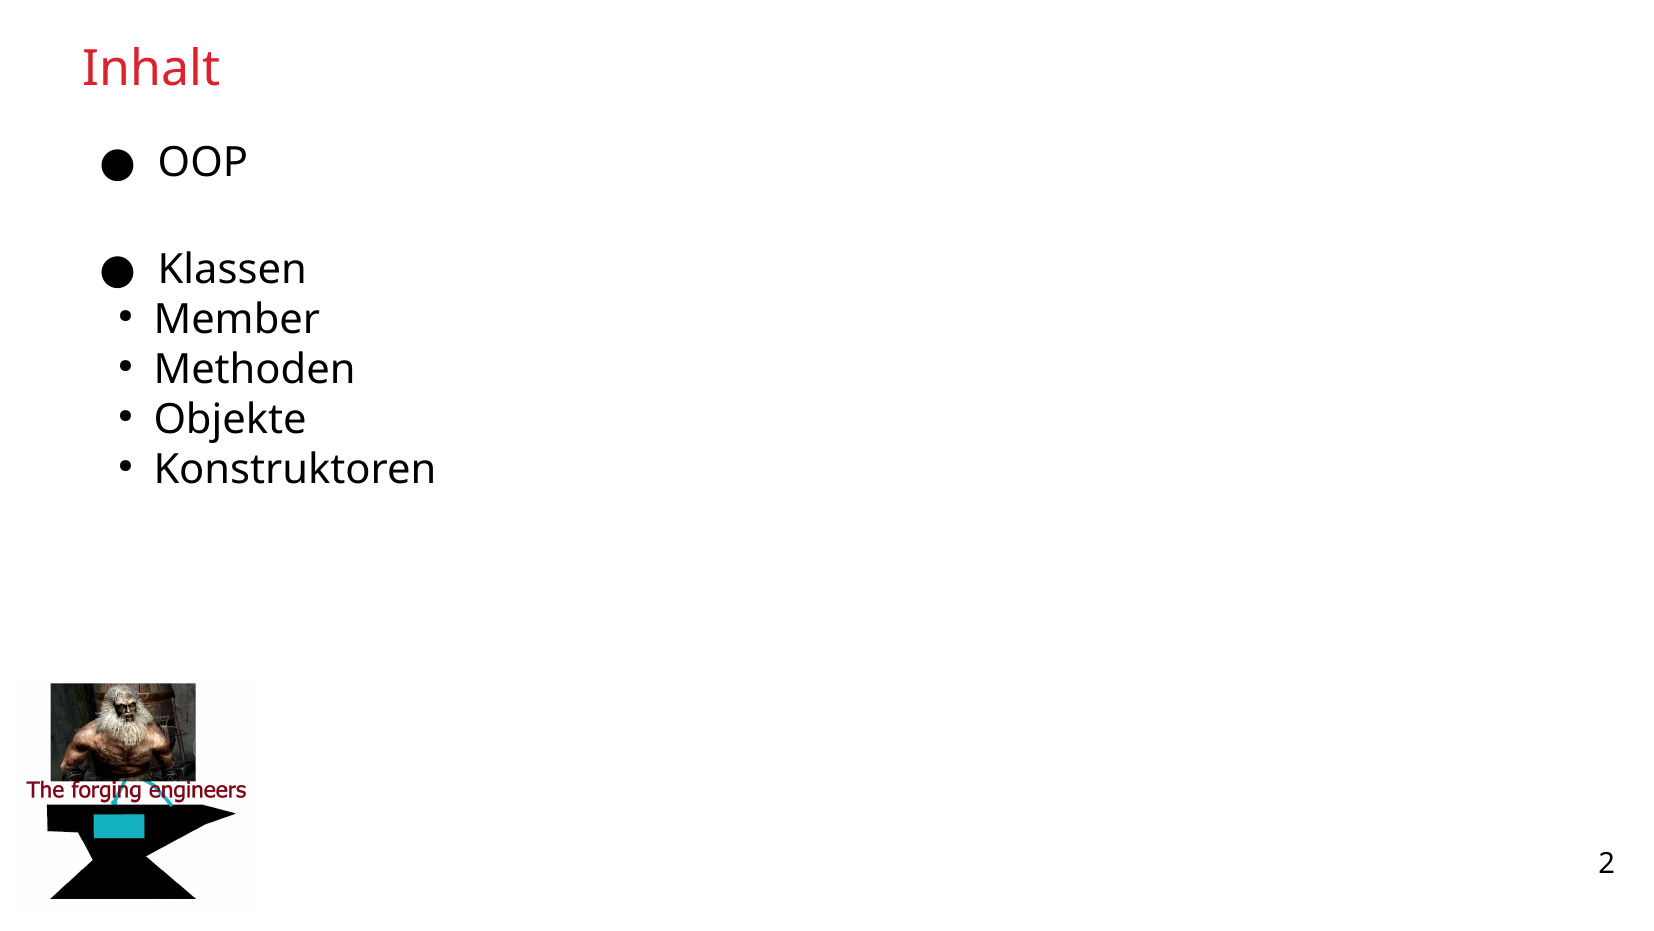

# Inhalt
OOP
Klassen
Member
Methoden
Objekte
Konstruktoren